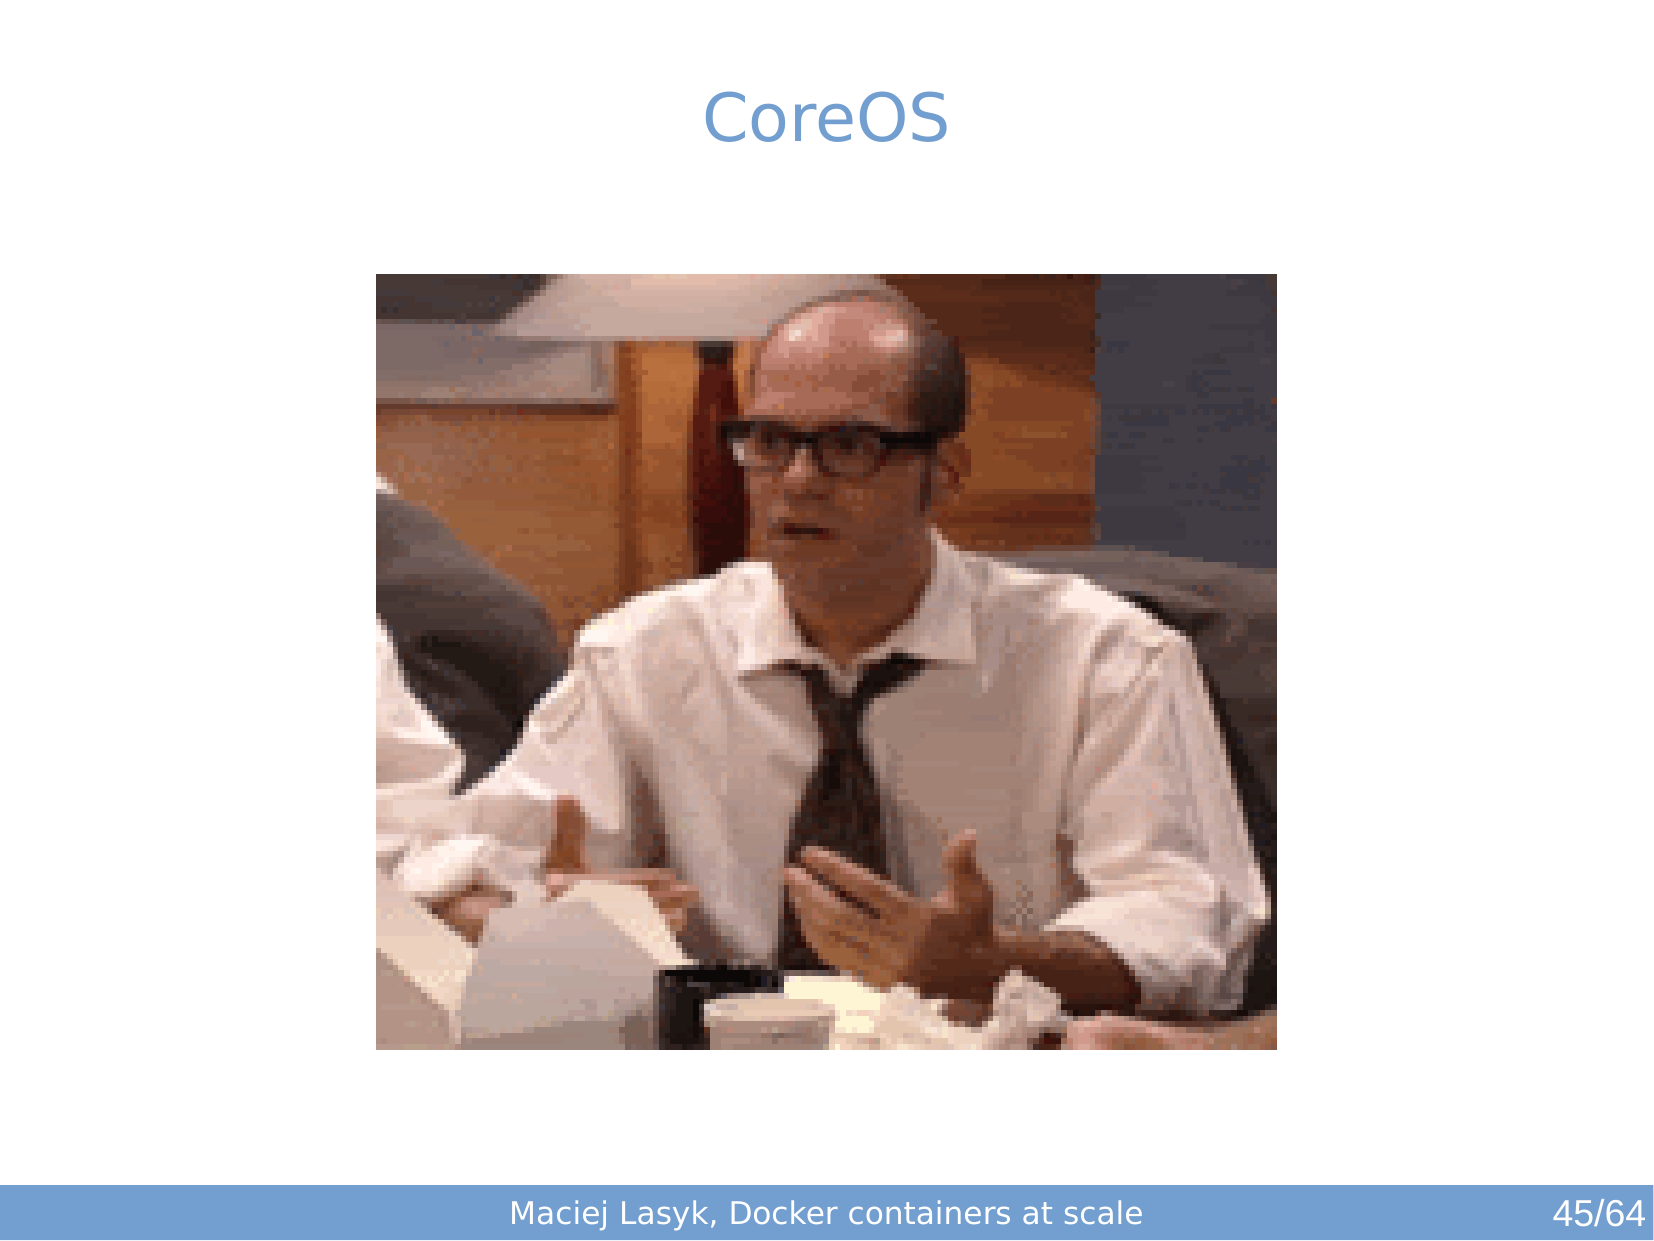

CoreOS
 45/64
Maciej Lasyk, Docker containers at scale